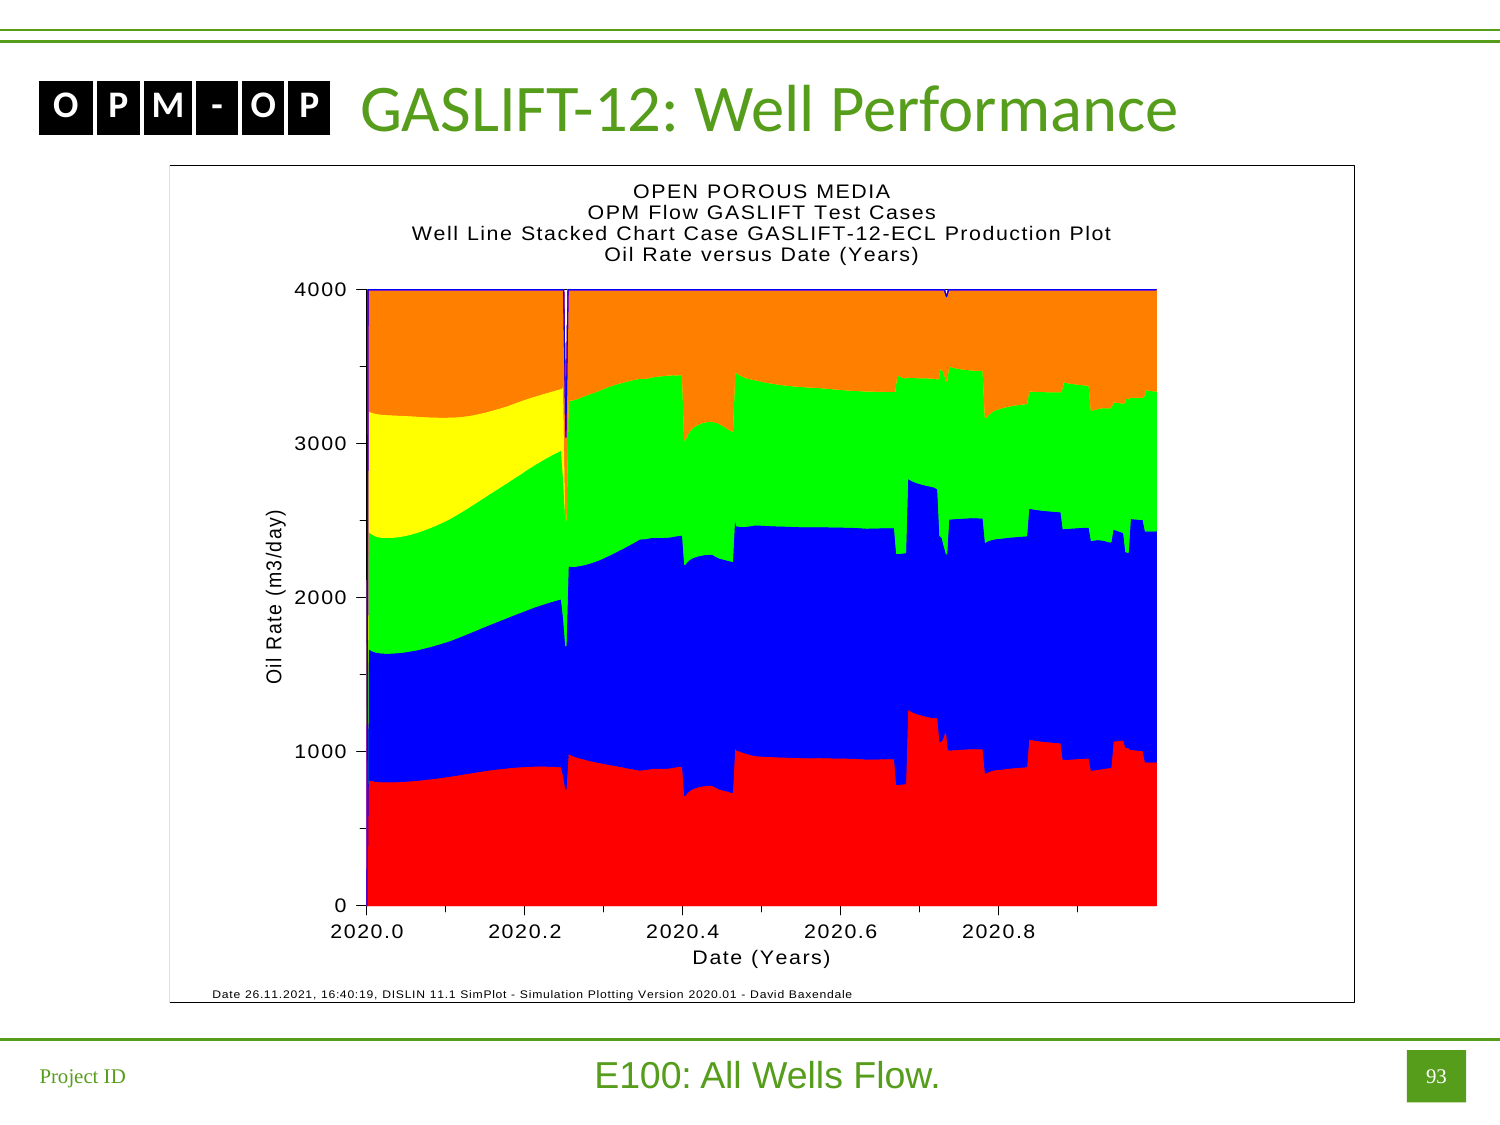

# GASLIFT-12: Well Performance
E100: All Wells Flow.
Project ID
93